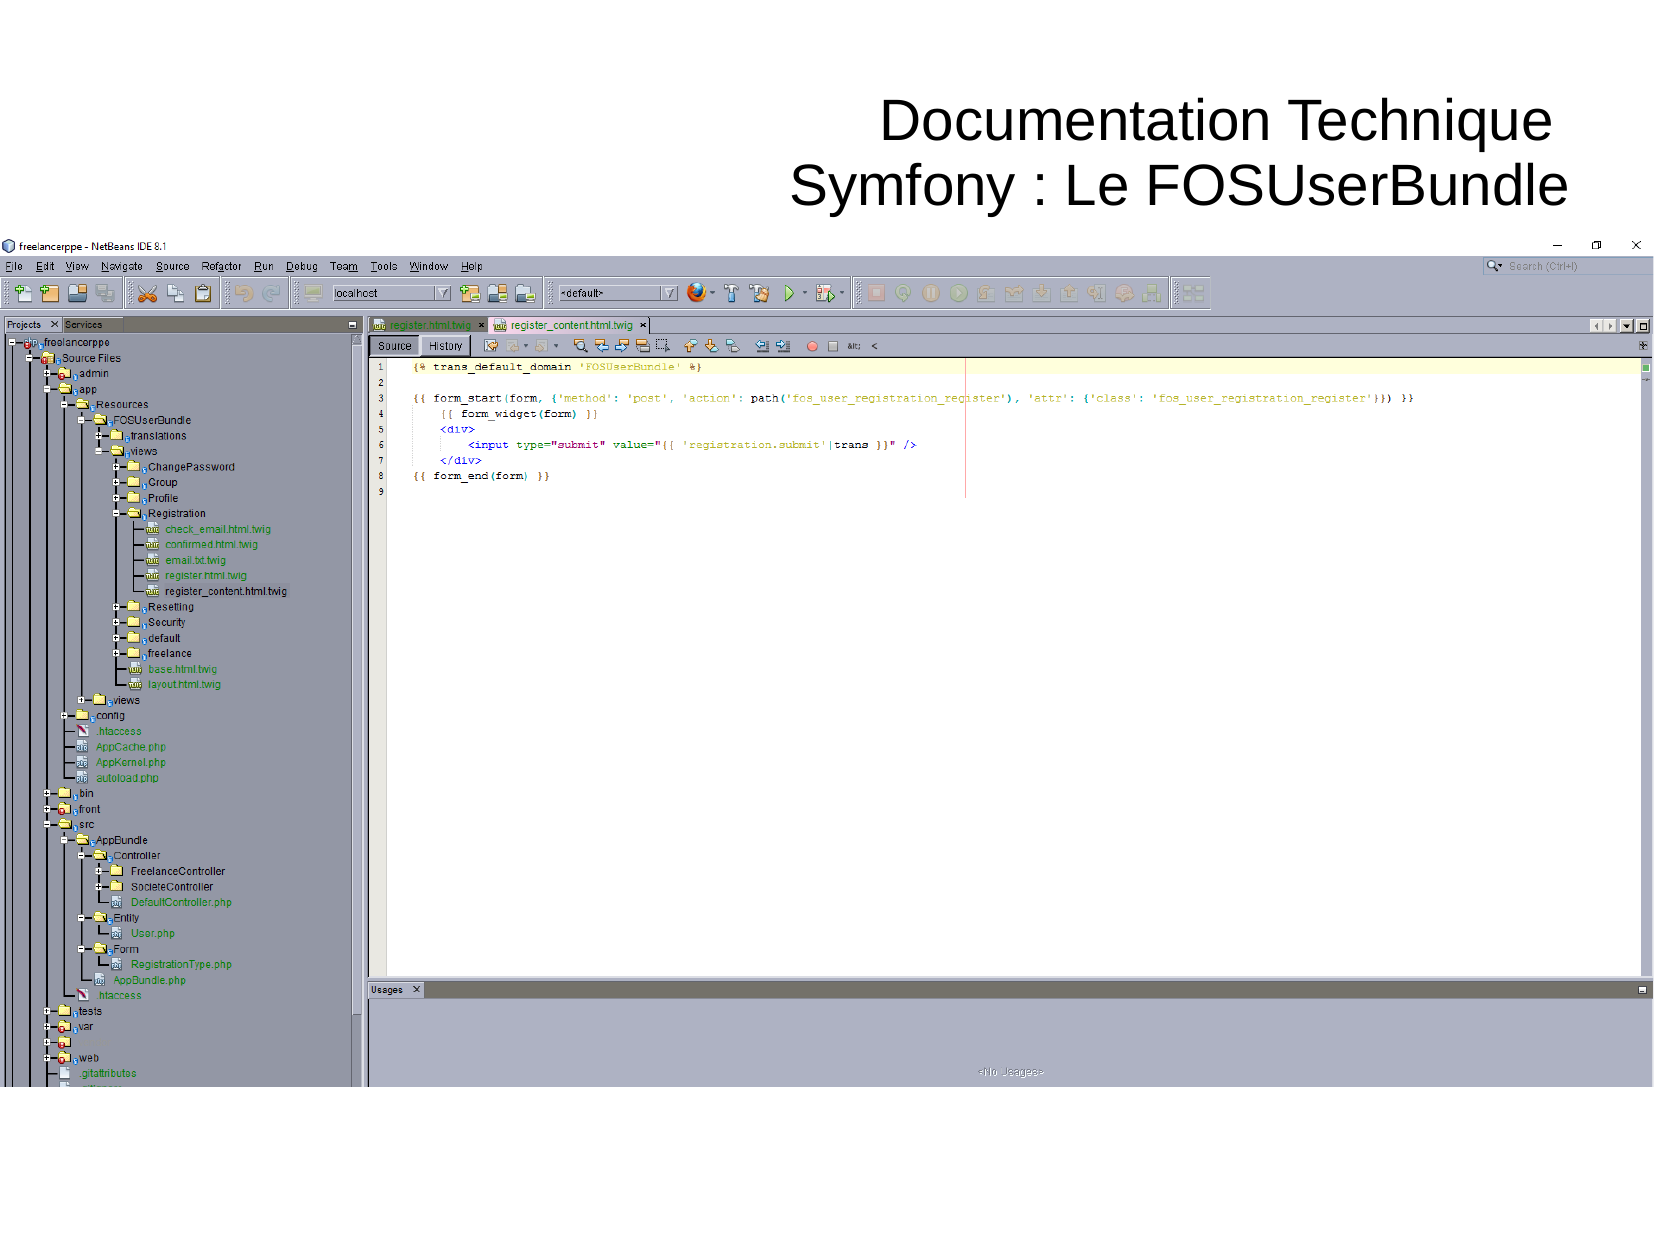

# Documentation Technique Symfony : Le FOSUserBundle